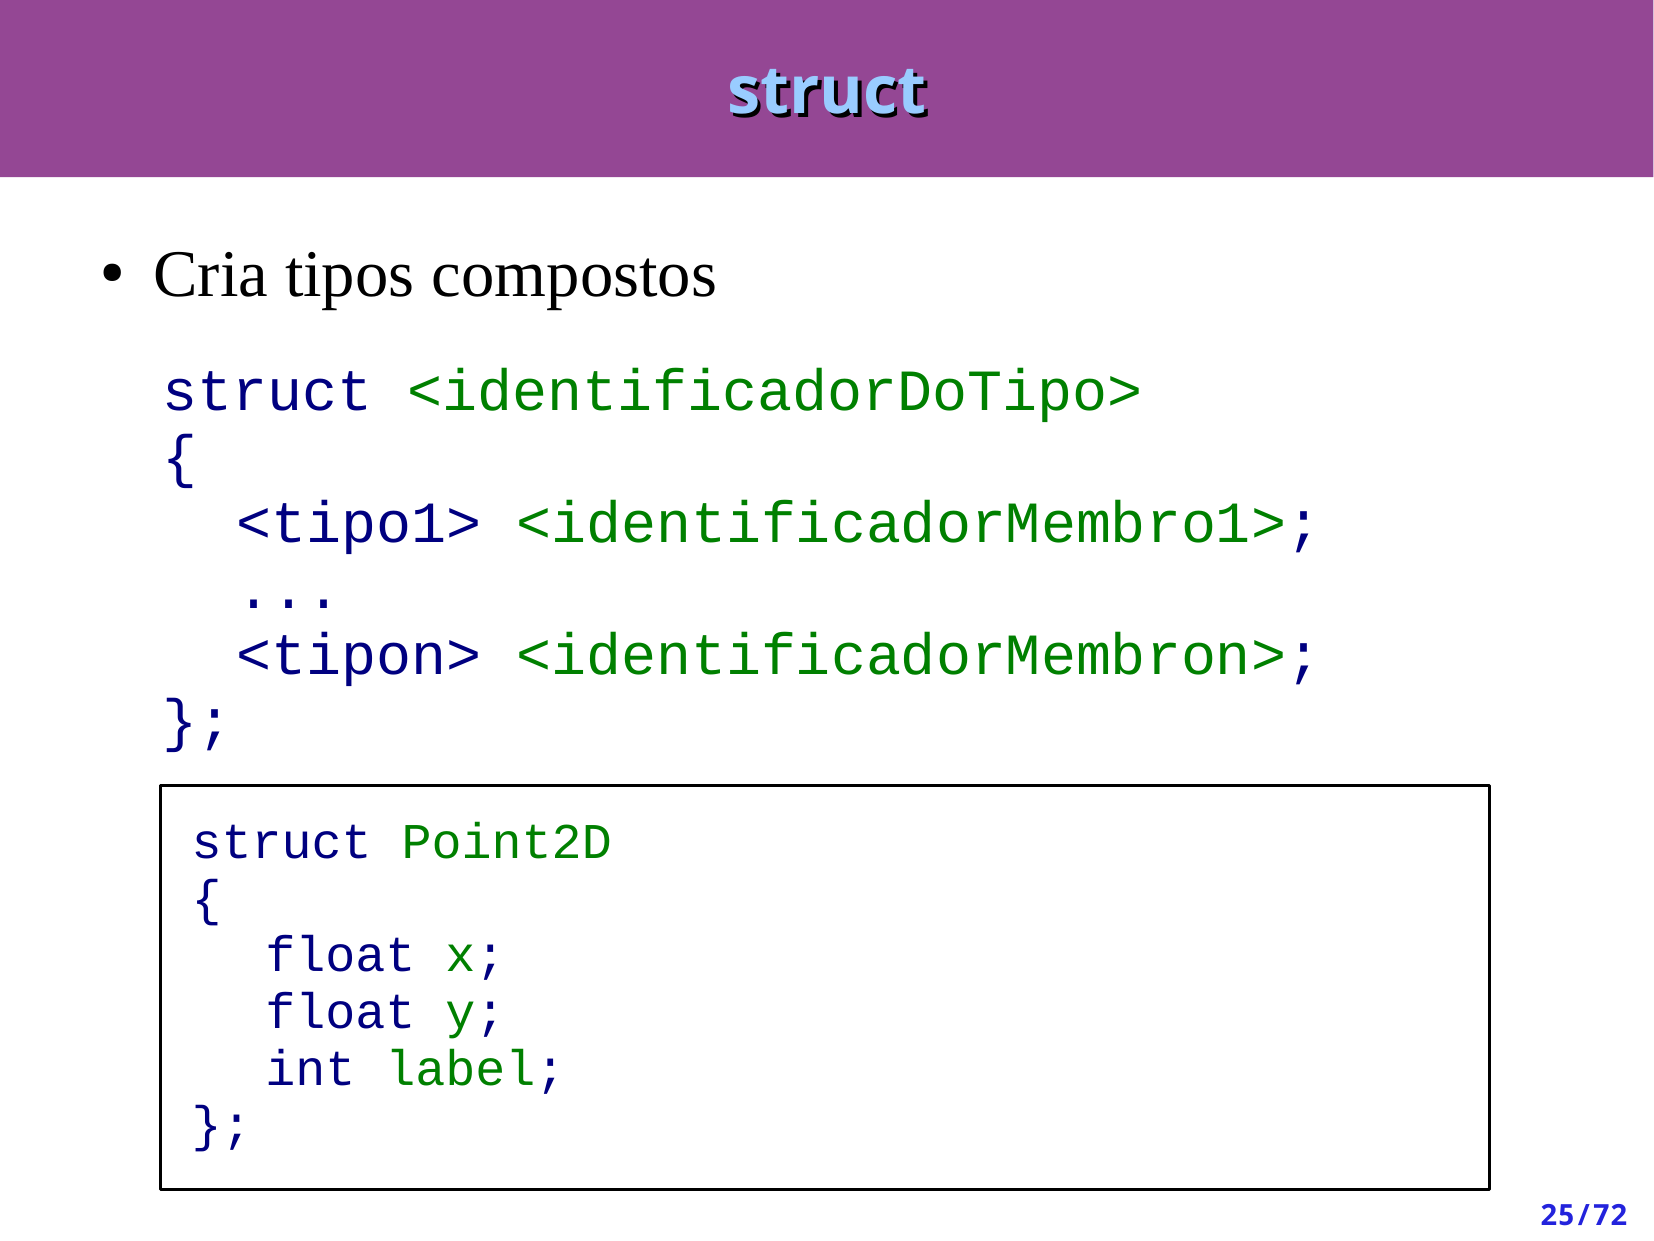

# struct
Cria tipos compostos
struct <identificadorDoTipo>
{
	<tipo1> <identificadorMembro1>;
	...
	<tipon> <identificadorMembron>;
};
struct Point2D
{
	float x;
	float y;
	int label;
};
25